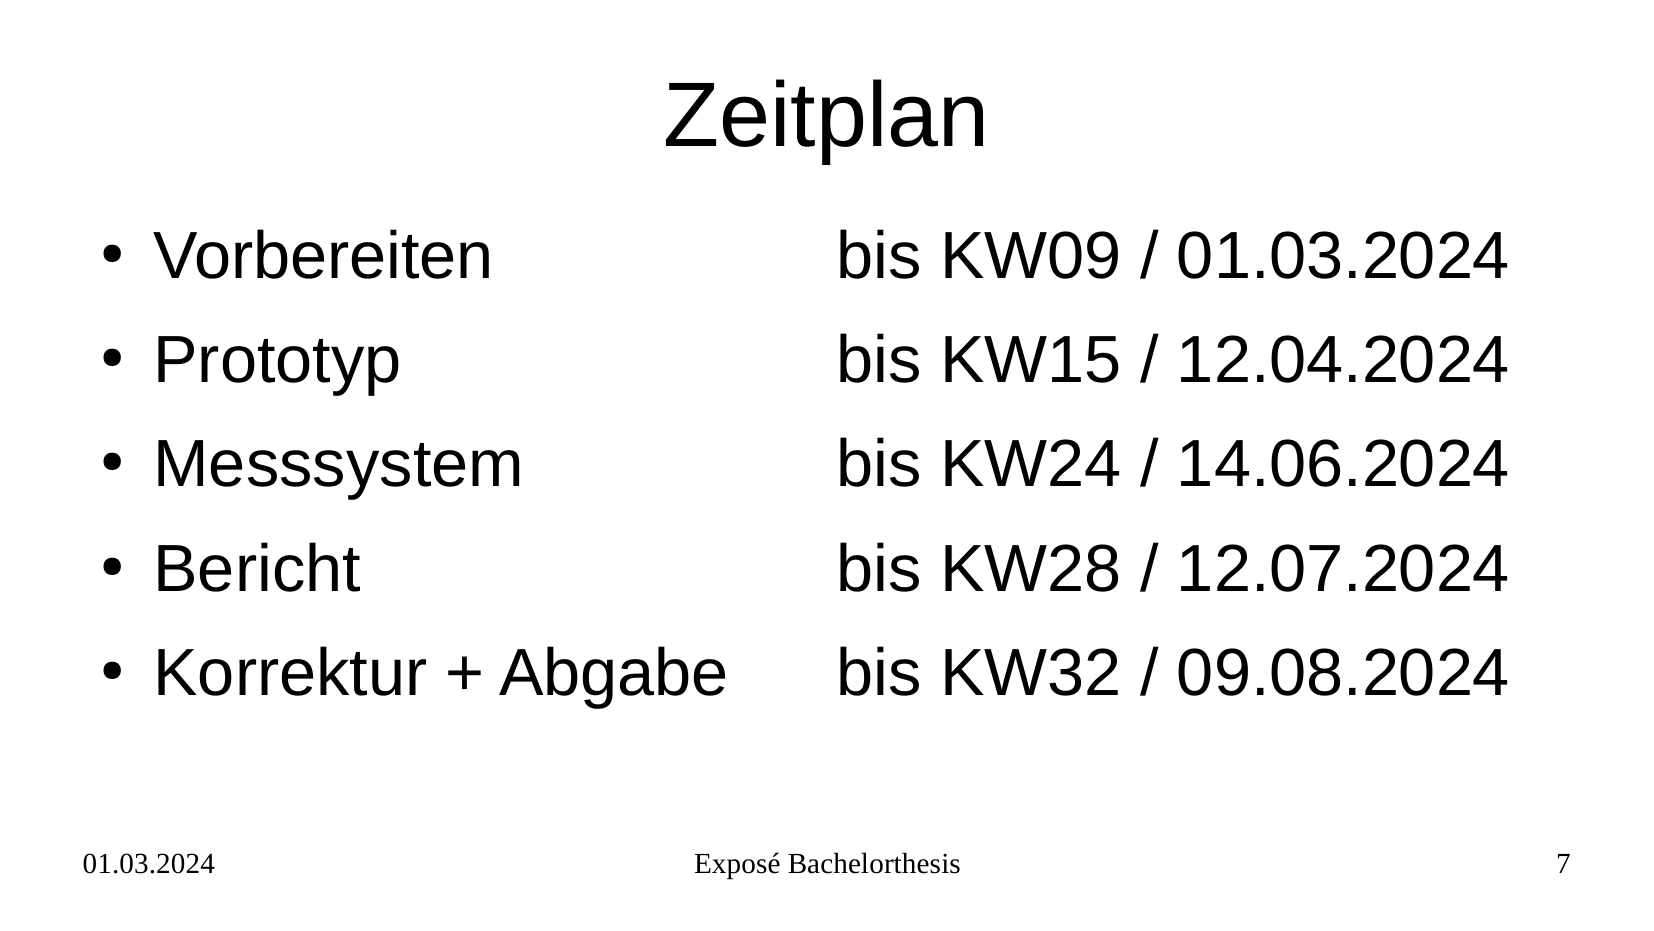

# Zeitplan
Vorbereiten	bis KW09 / 01.03.2024
Prototyp	bis KW15 / 12.04.2024
Messsystem	bis KW24 / 14.06.2024
Bericht	bis KW28 / 12.07.2024
Korrektur + Abgabe	bis KW32 / 09.08.2024
01.03.2024
Exposé Bachelorthesis
7